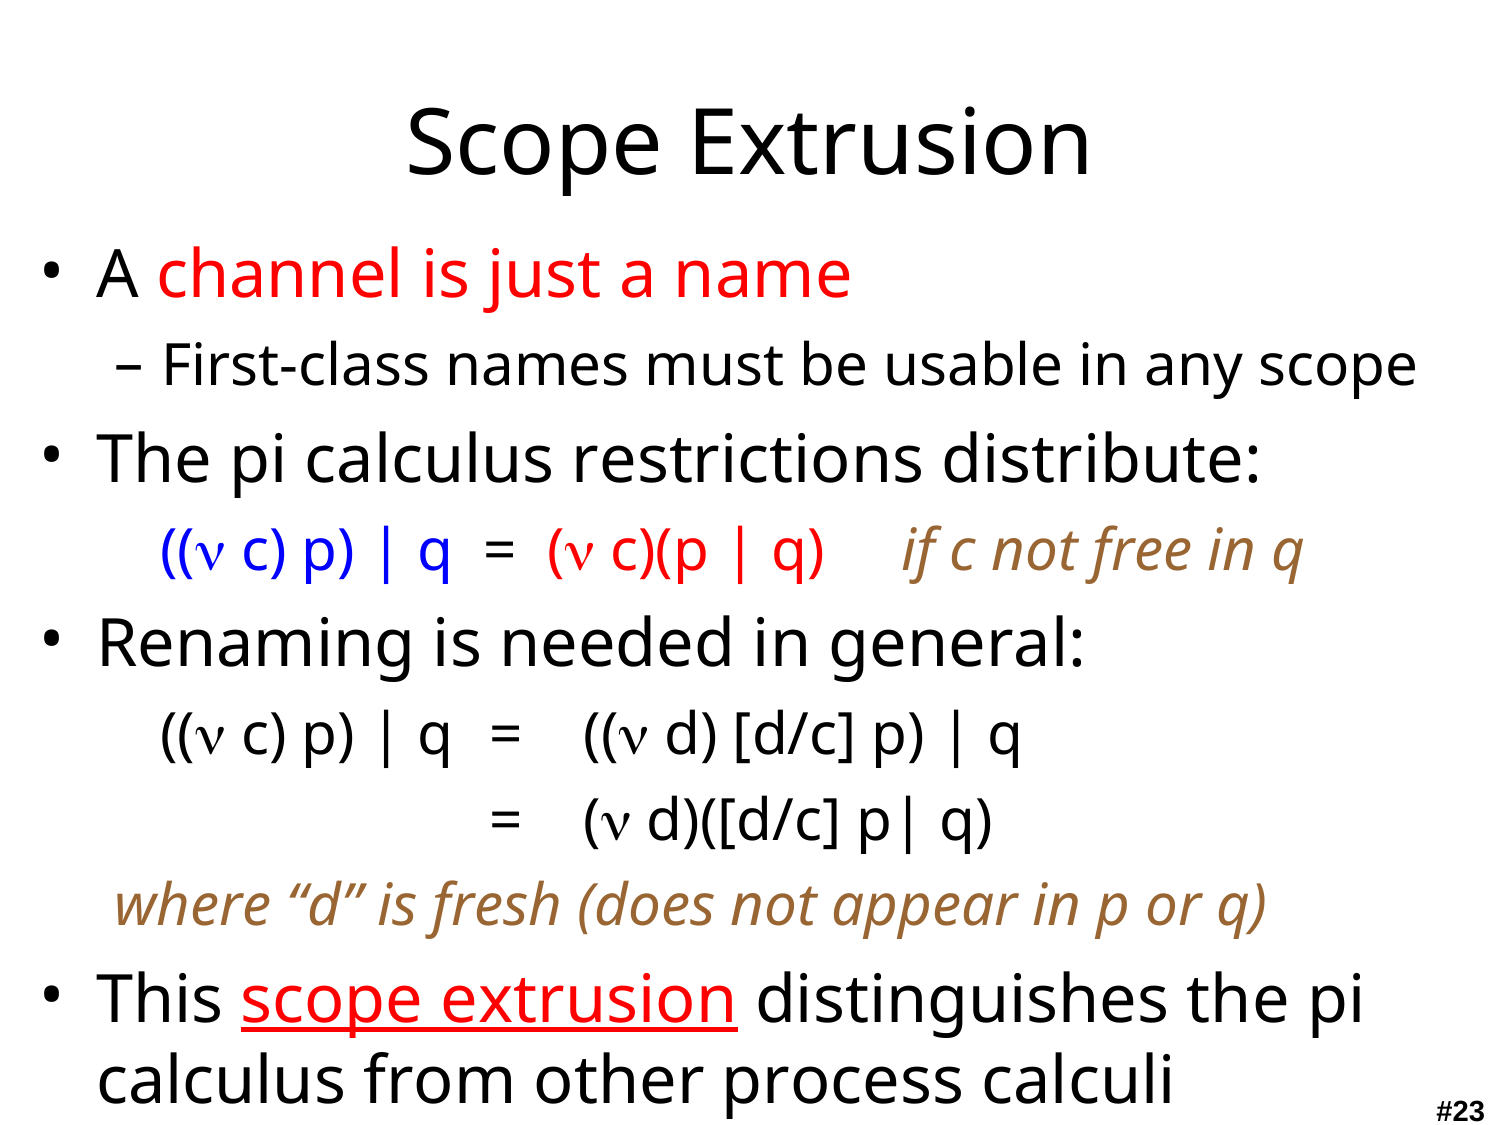

# Scope Extrusion
A channel is just a name
First-class names must be usable in any scope
The pi calculus restrictions distribute:
 (( c) p) | q = ( c)(p | q) if c not free in q
Renaming is needed in general:
 (( c) p) | q	= (( d) [d/c] p) | q
				= ( d)([d/c] p| q)
where “d” is fresh (does not appear in p or q)
This scope extrusion distinguishes the pi calculus from other process calculi
23